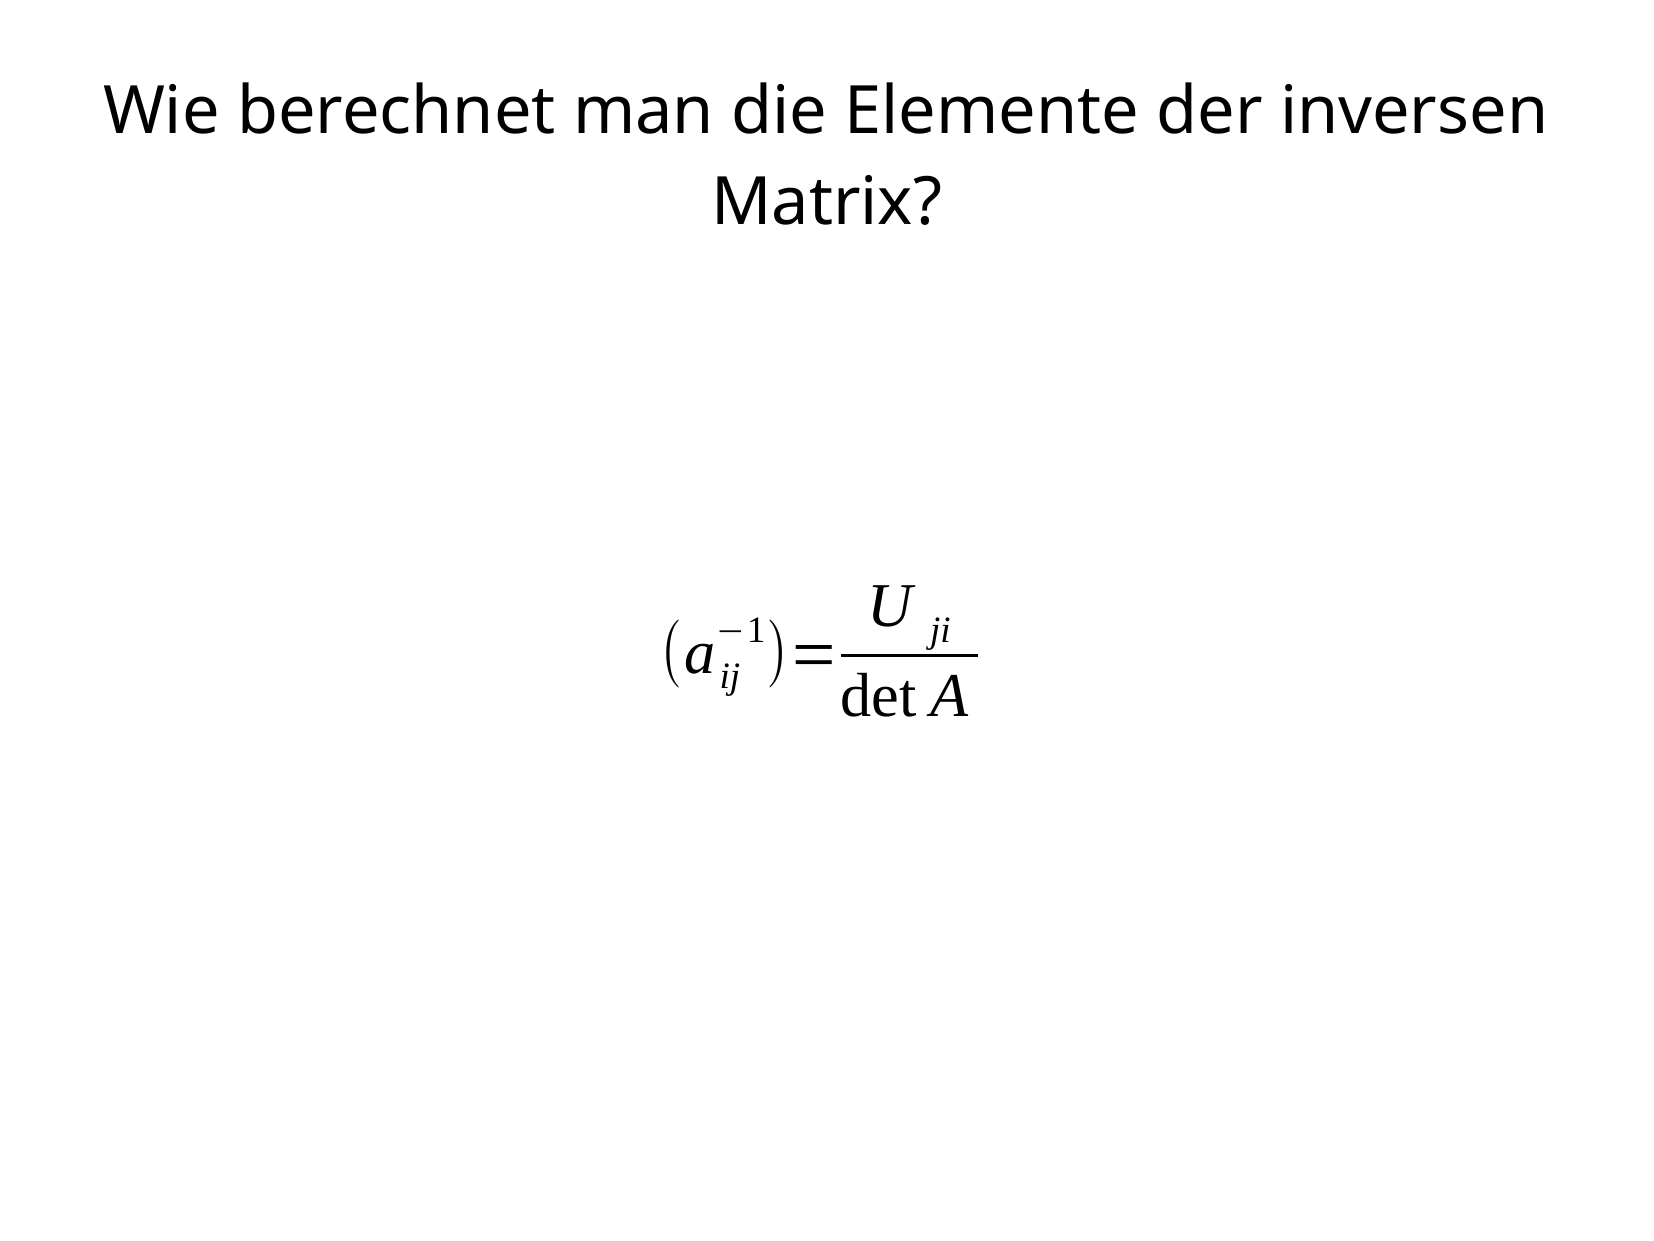

# Wie berechnet man die Elemente der inversen Matrix?